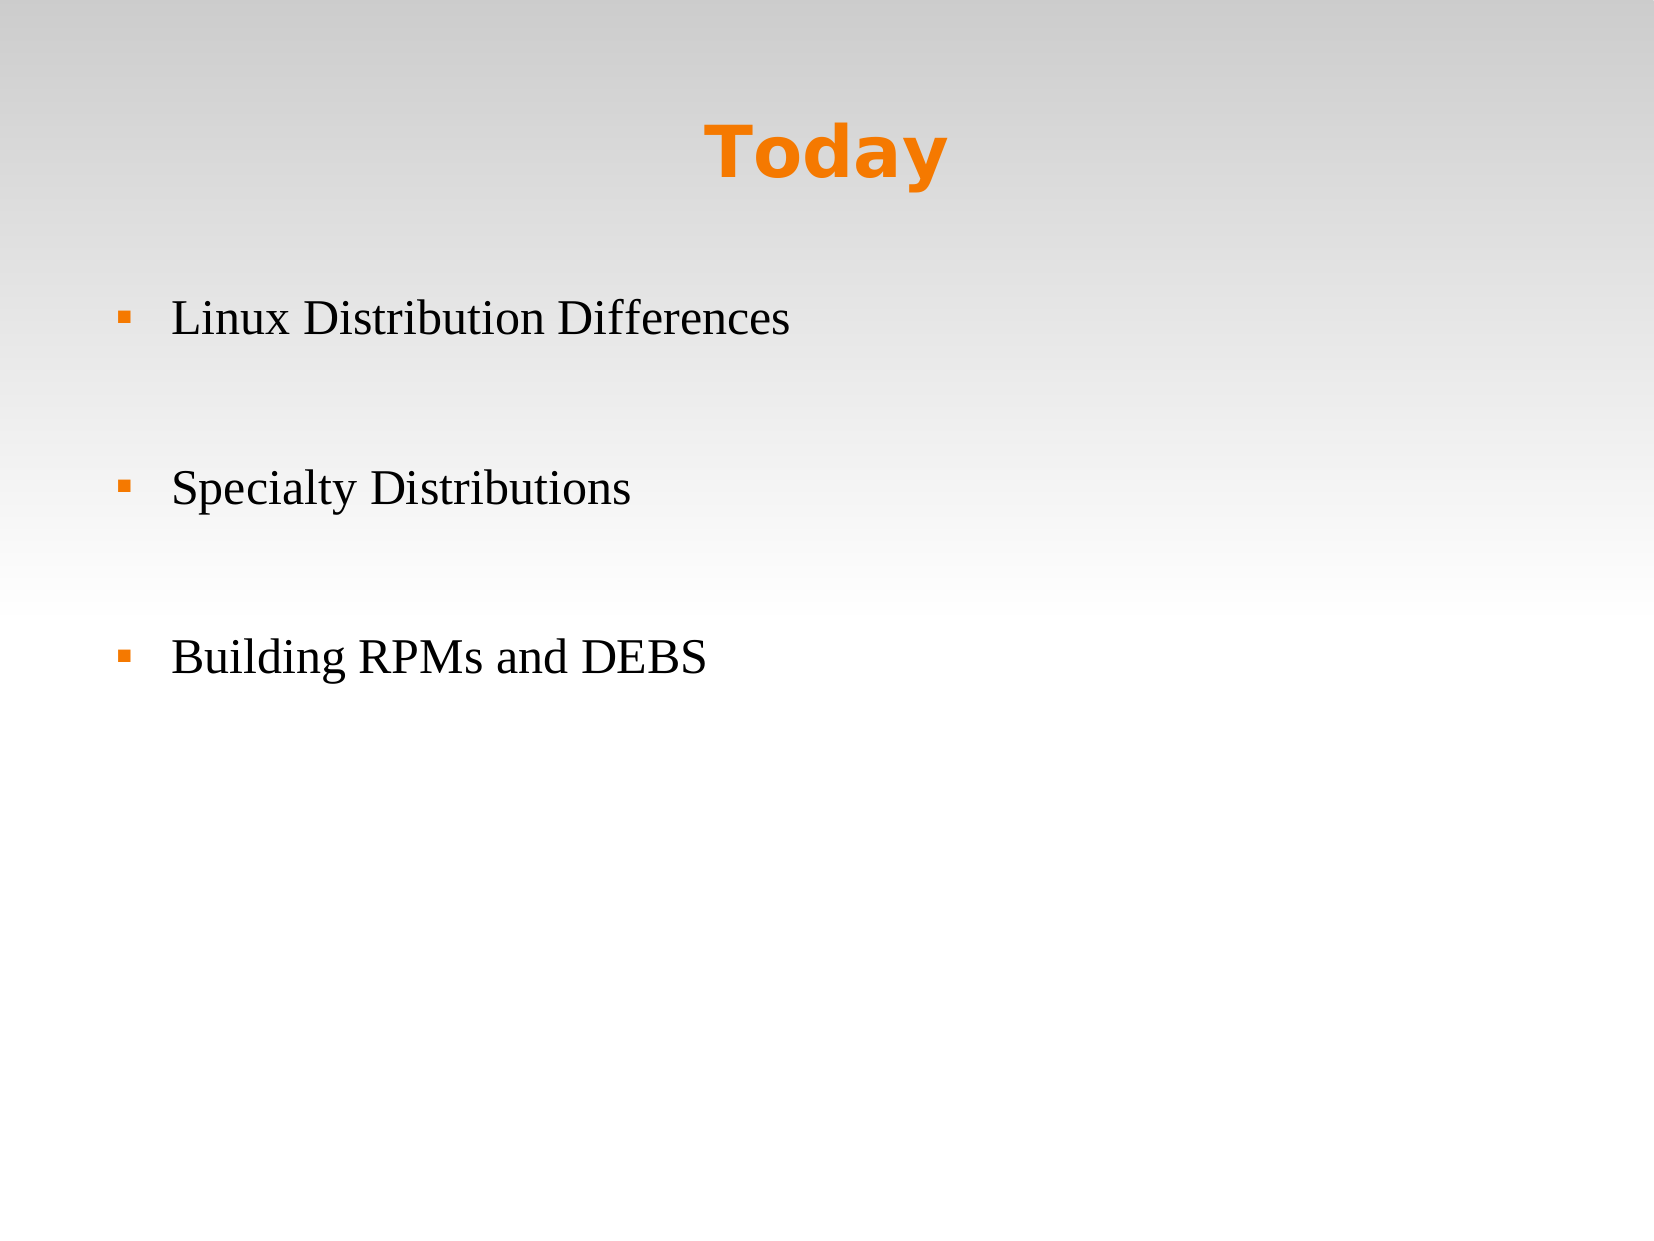

# Today
Linux Distribution Differences
Specialty Distributions
Building RPMs and DEBS